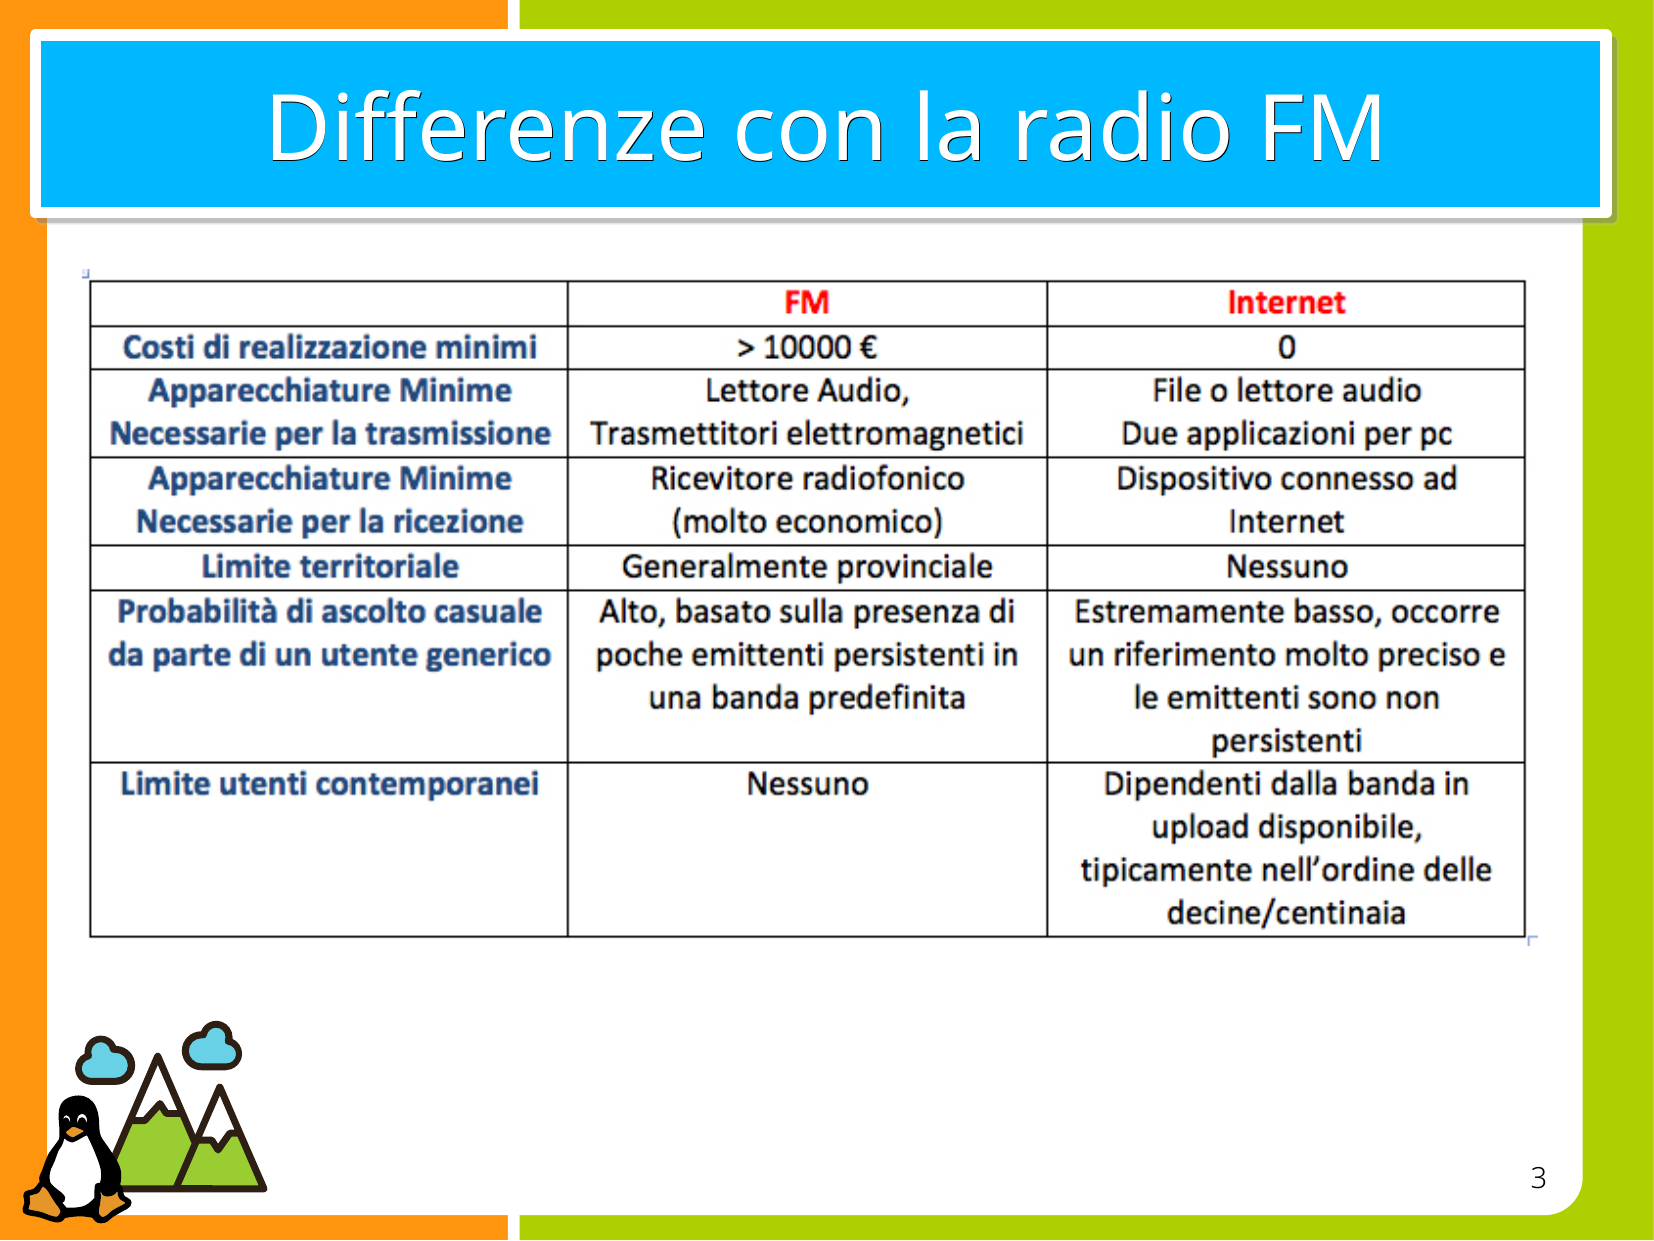

# Differenze con la radio FM
3